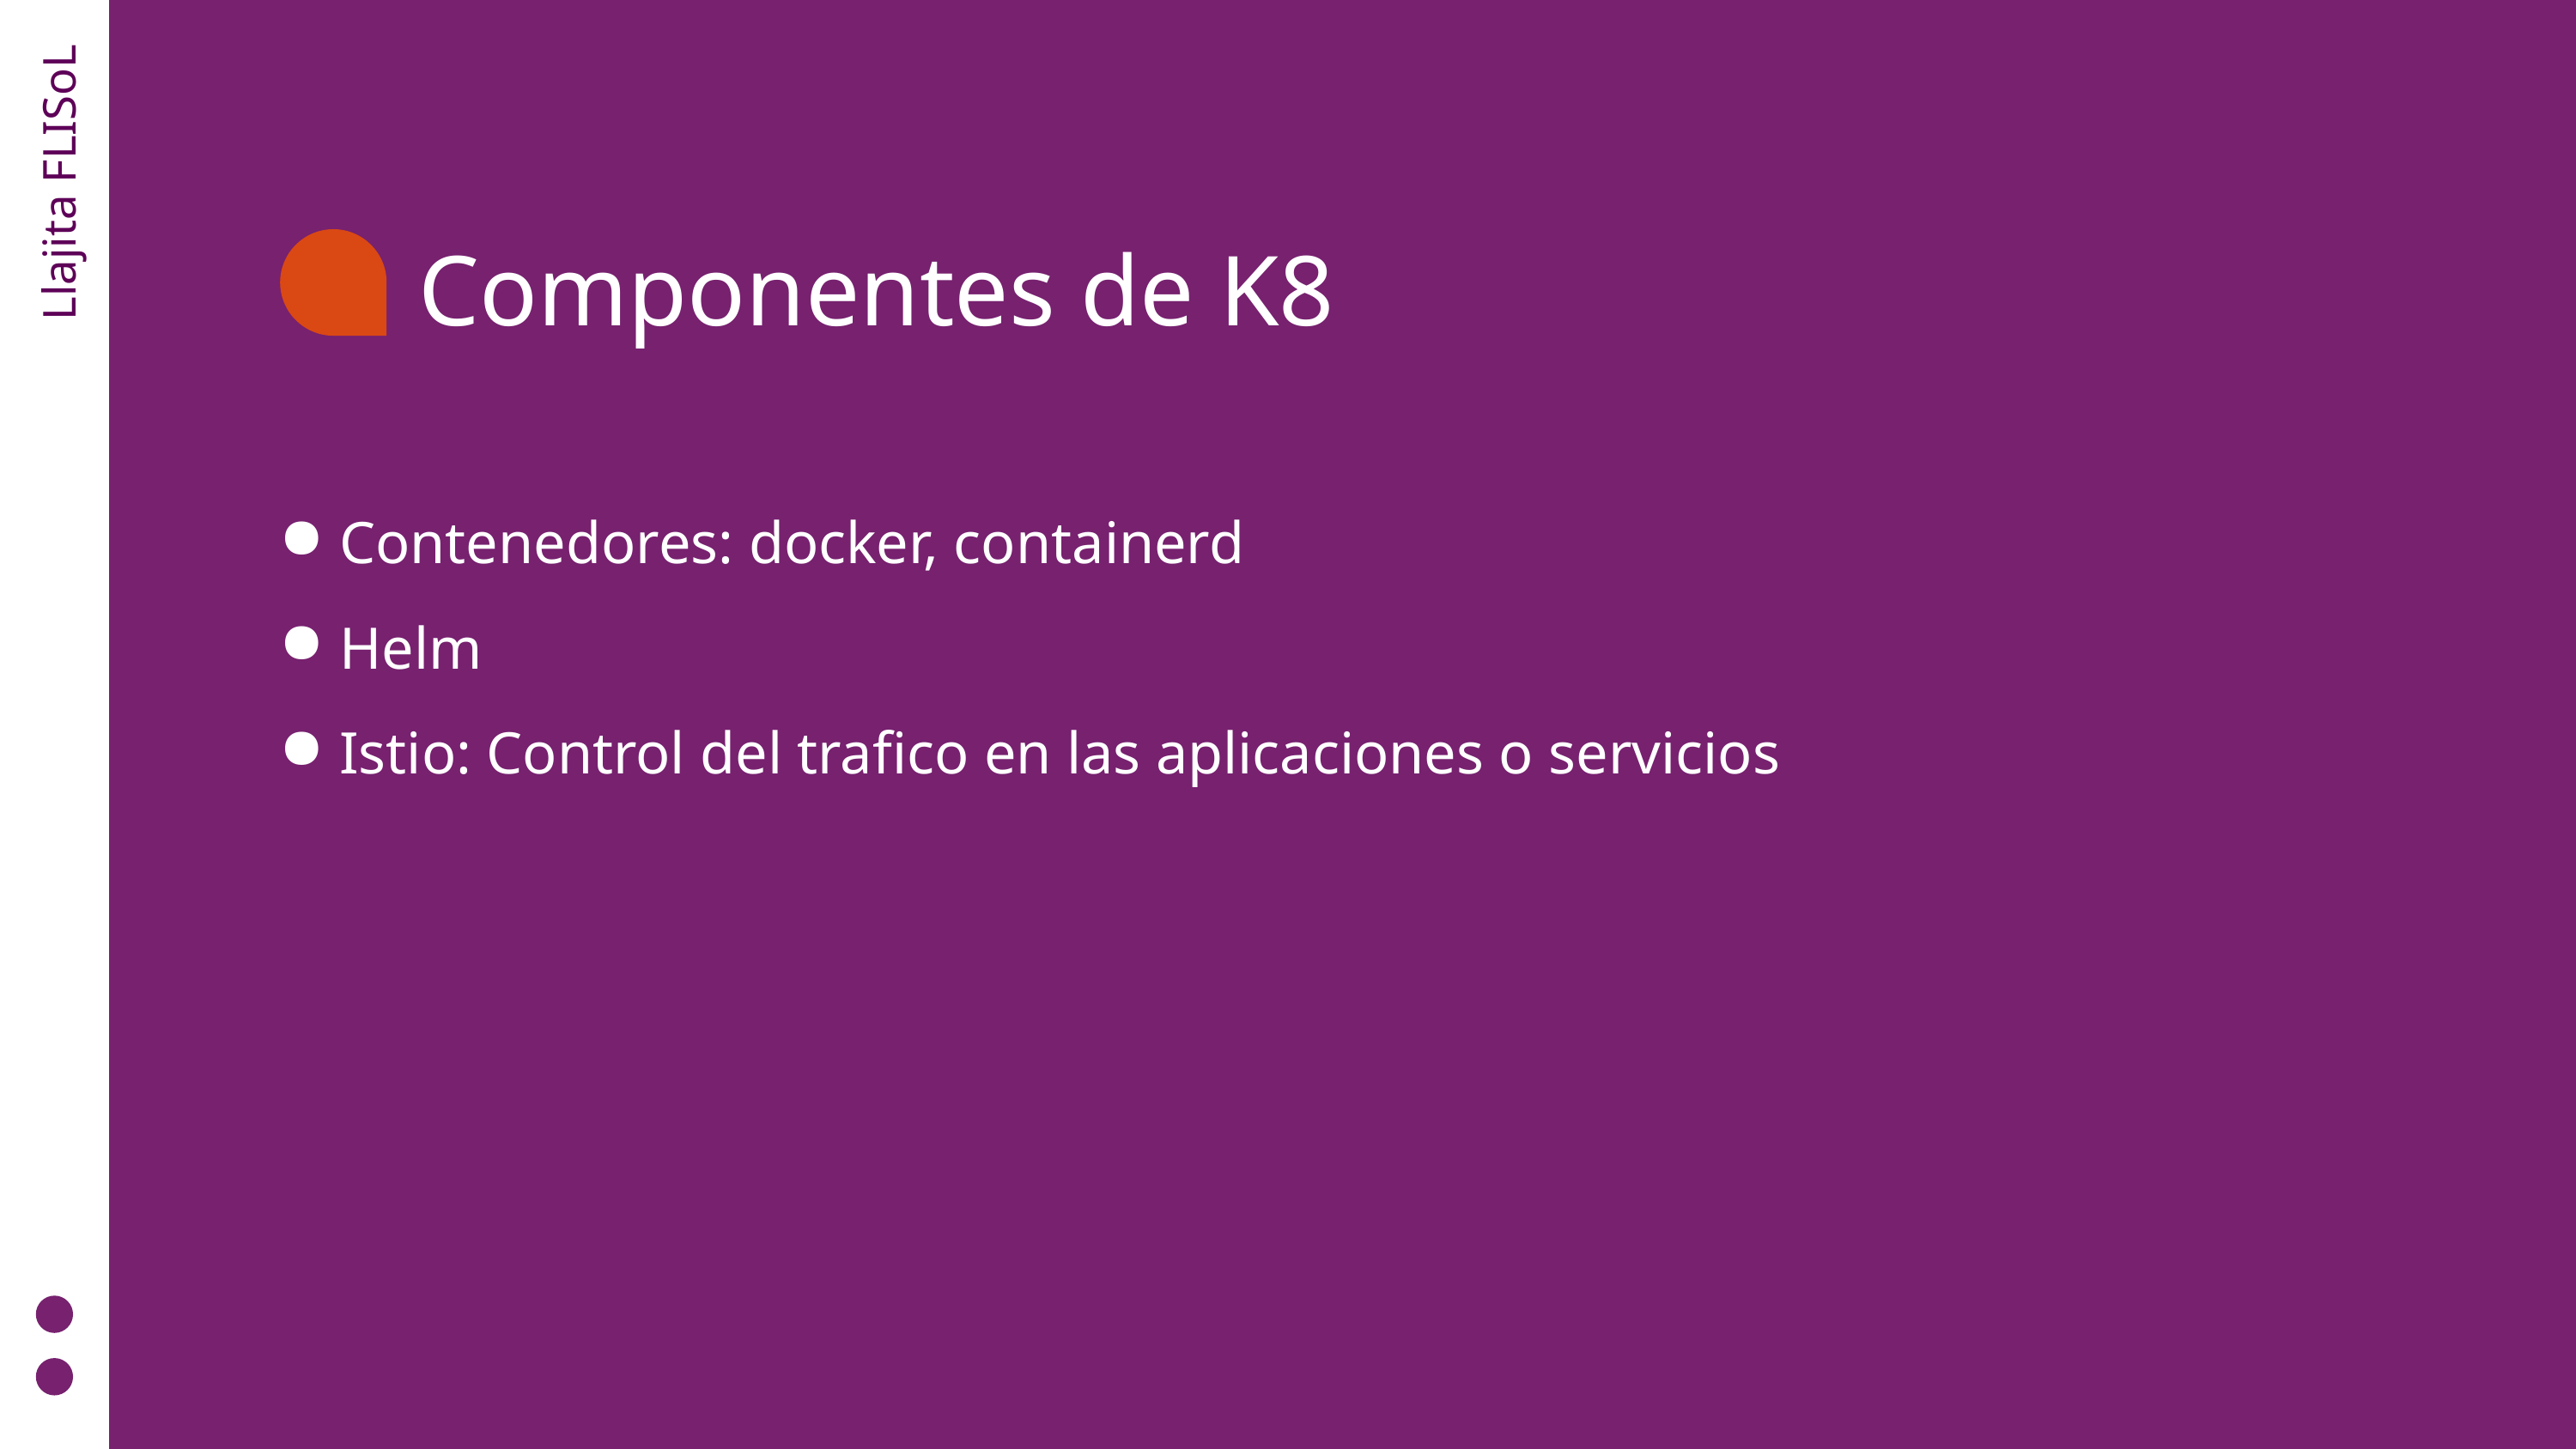

Llajita FLISoL
Componentes de K8
 Contenedores: docker, containerd
 Helm
 Istio: Control del trafico en las aplicaciones o servicios